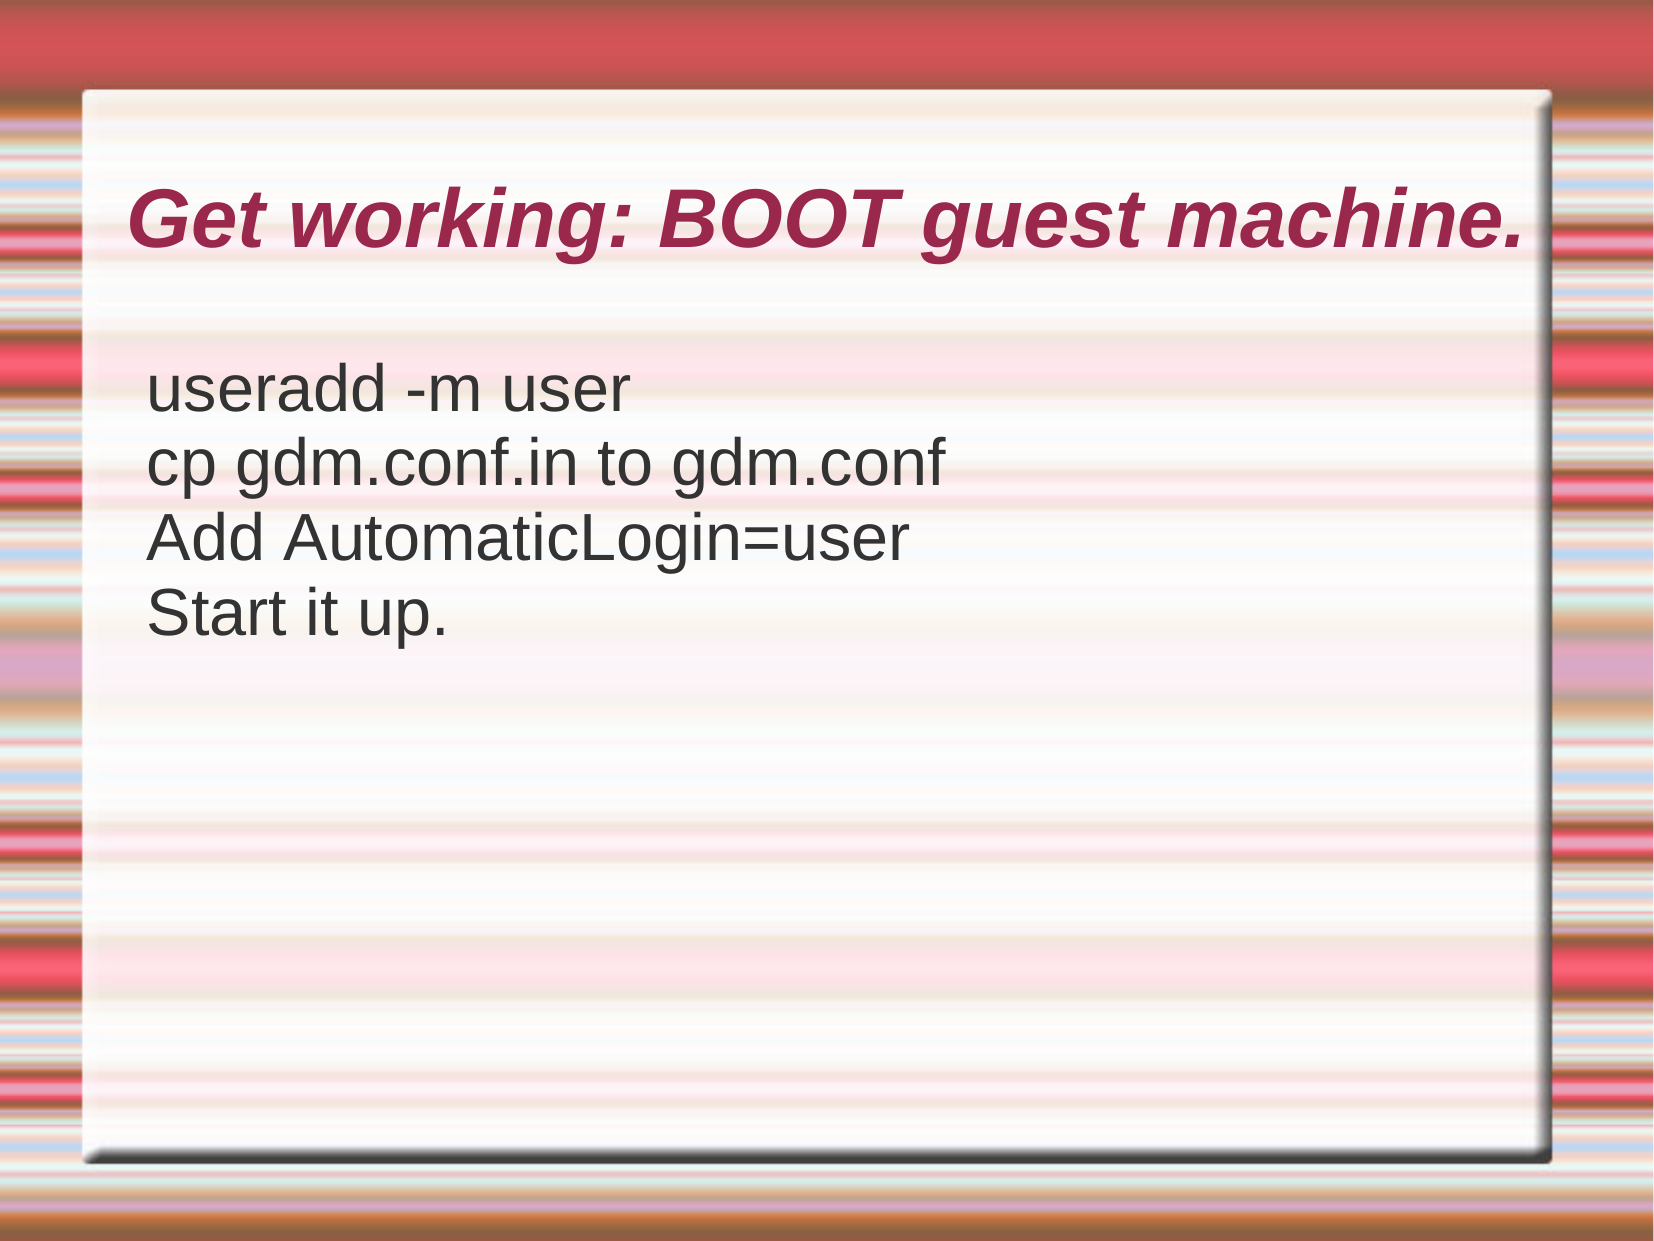

# Get working: BOOT guest machine.
useradd -m user
cp gdm.conf.in to gdm.conf
Add AutomaticLogin=user
Start it up.